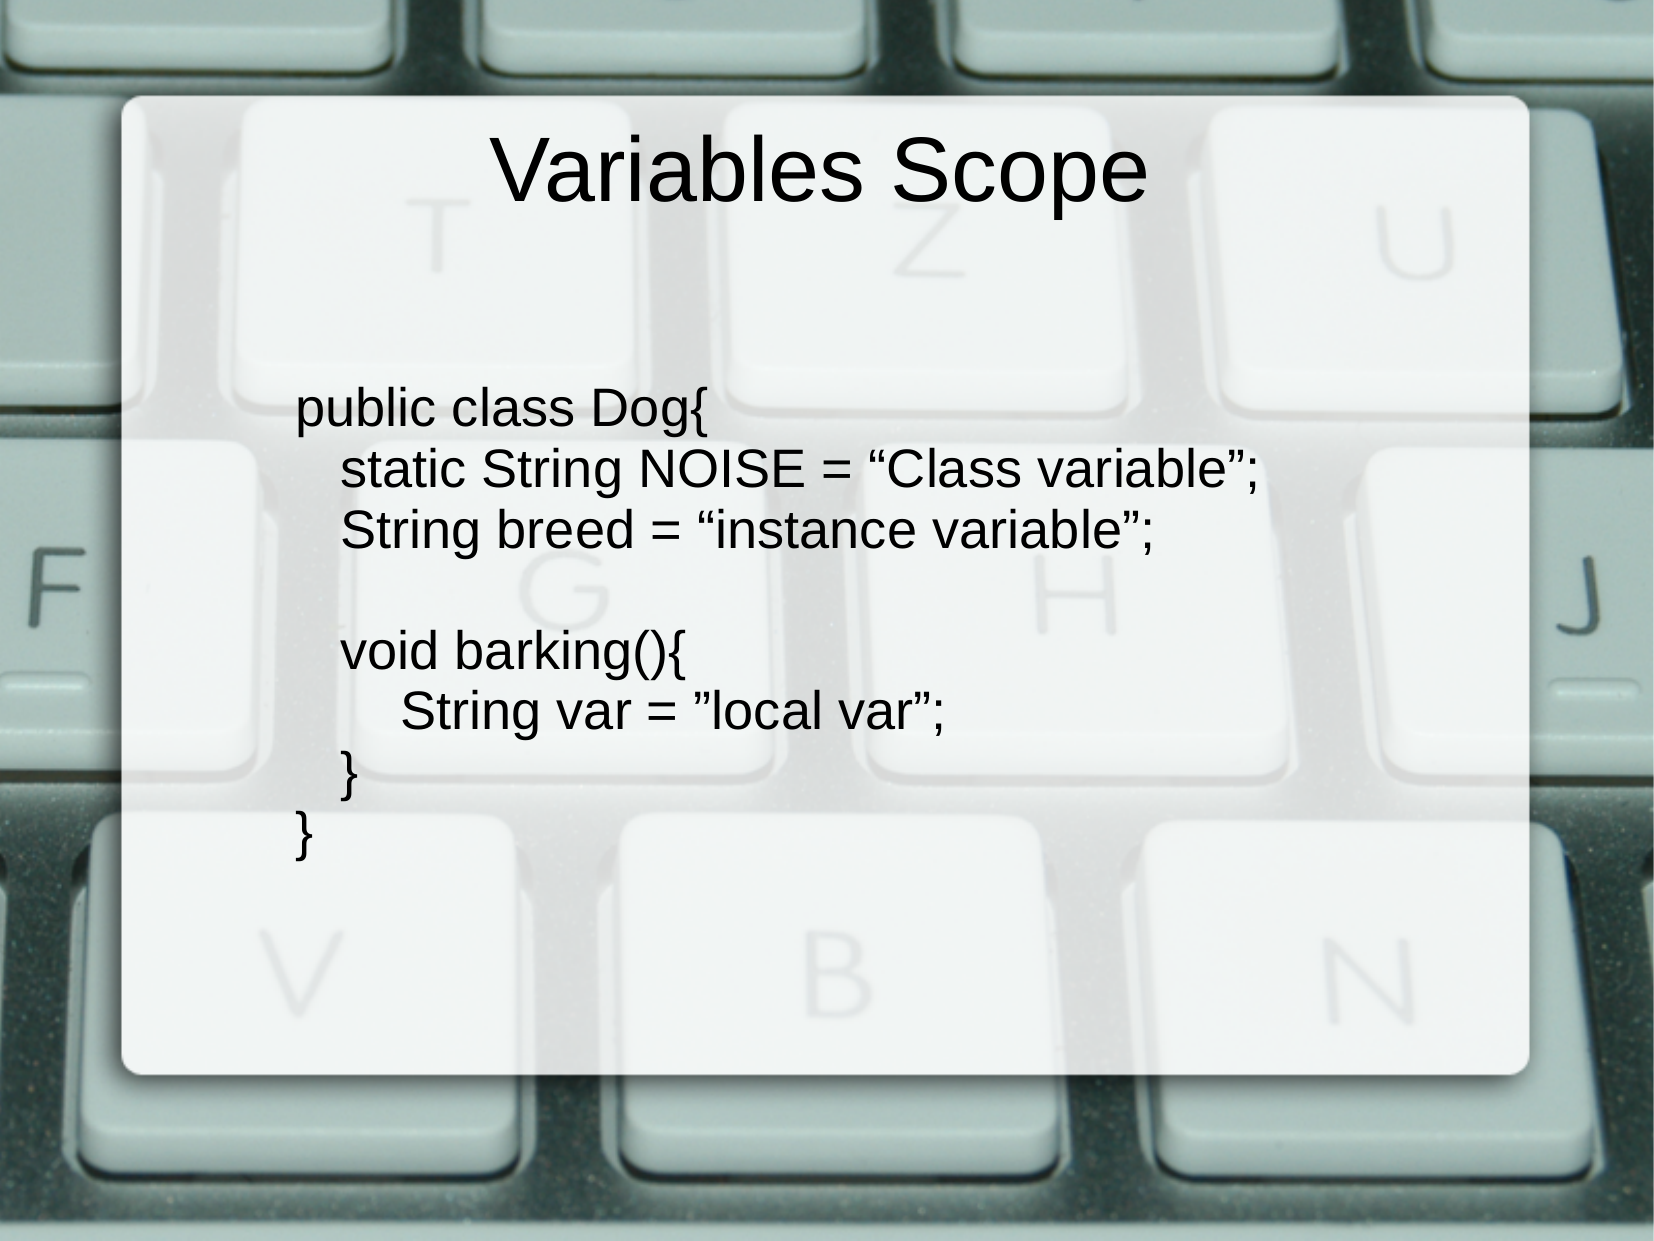

# Variables Scope
public class Dog{
 static String NOISE = “Class variable”;
 String breed = “instance variable”;
 void barking(){
 String var = ”local var”;
 }
}